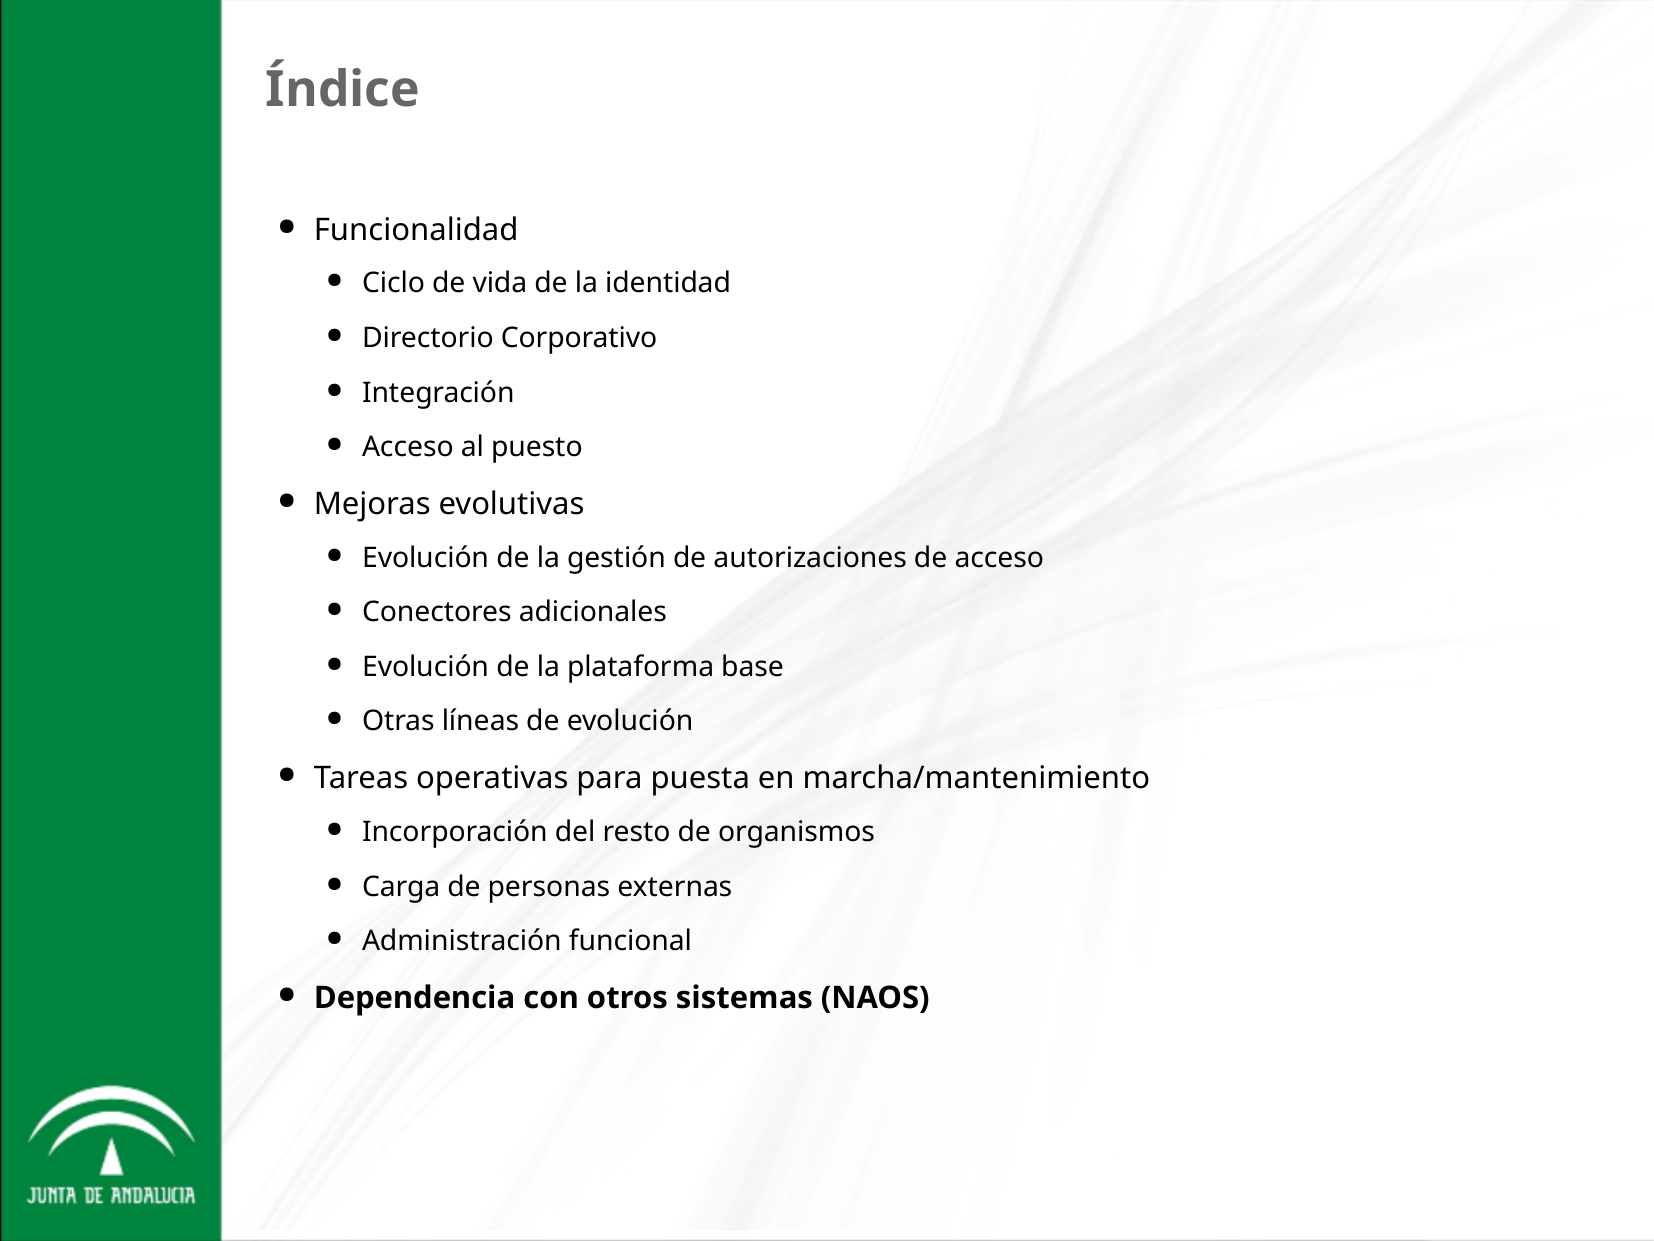

# Índice
Funcionalidad
Ciclo de vida de la identidad
Directorio Corporativo
Integración
Acceso al puesto
Mejoras evolutivas
Evolución de la gestión de autorizaciones de acceso
Conectores adicionales
Evolución de la plataforma base
Otras líneas de evolución
Tareas operativas para puesta en marcha/mantenimiento
Incorporación del resto de organismos
Carga de personas externas
Administración funcional
Dependencia con otros sistemas (NAOS)